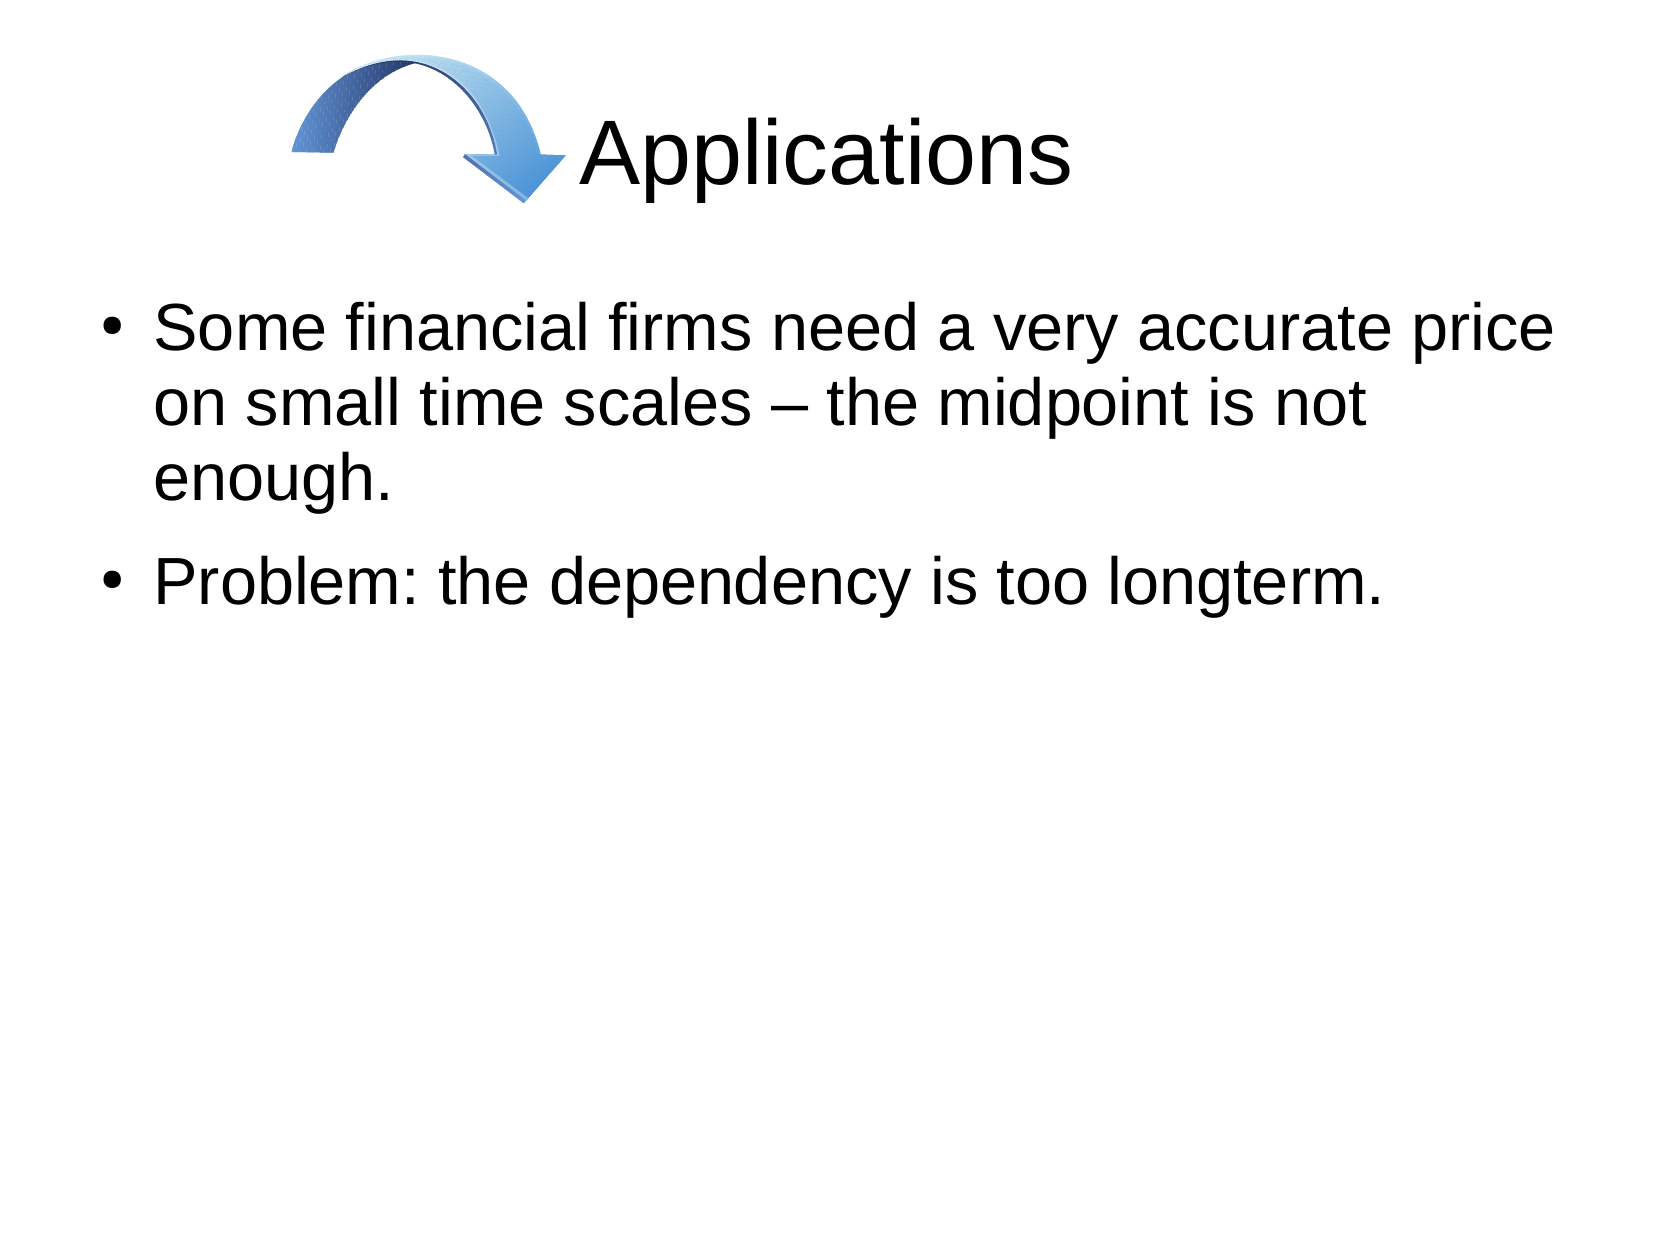

# Applications
Some financial firms need a very accurate price on small time scales – the midpoint is not enough.
Problem: the dependency is too longterm.